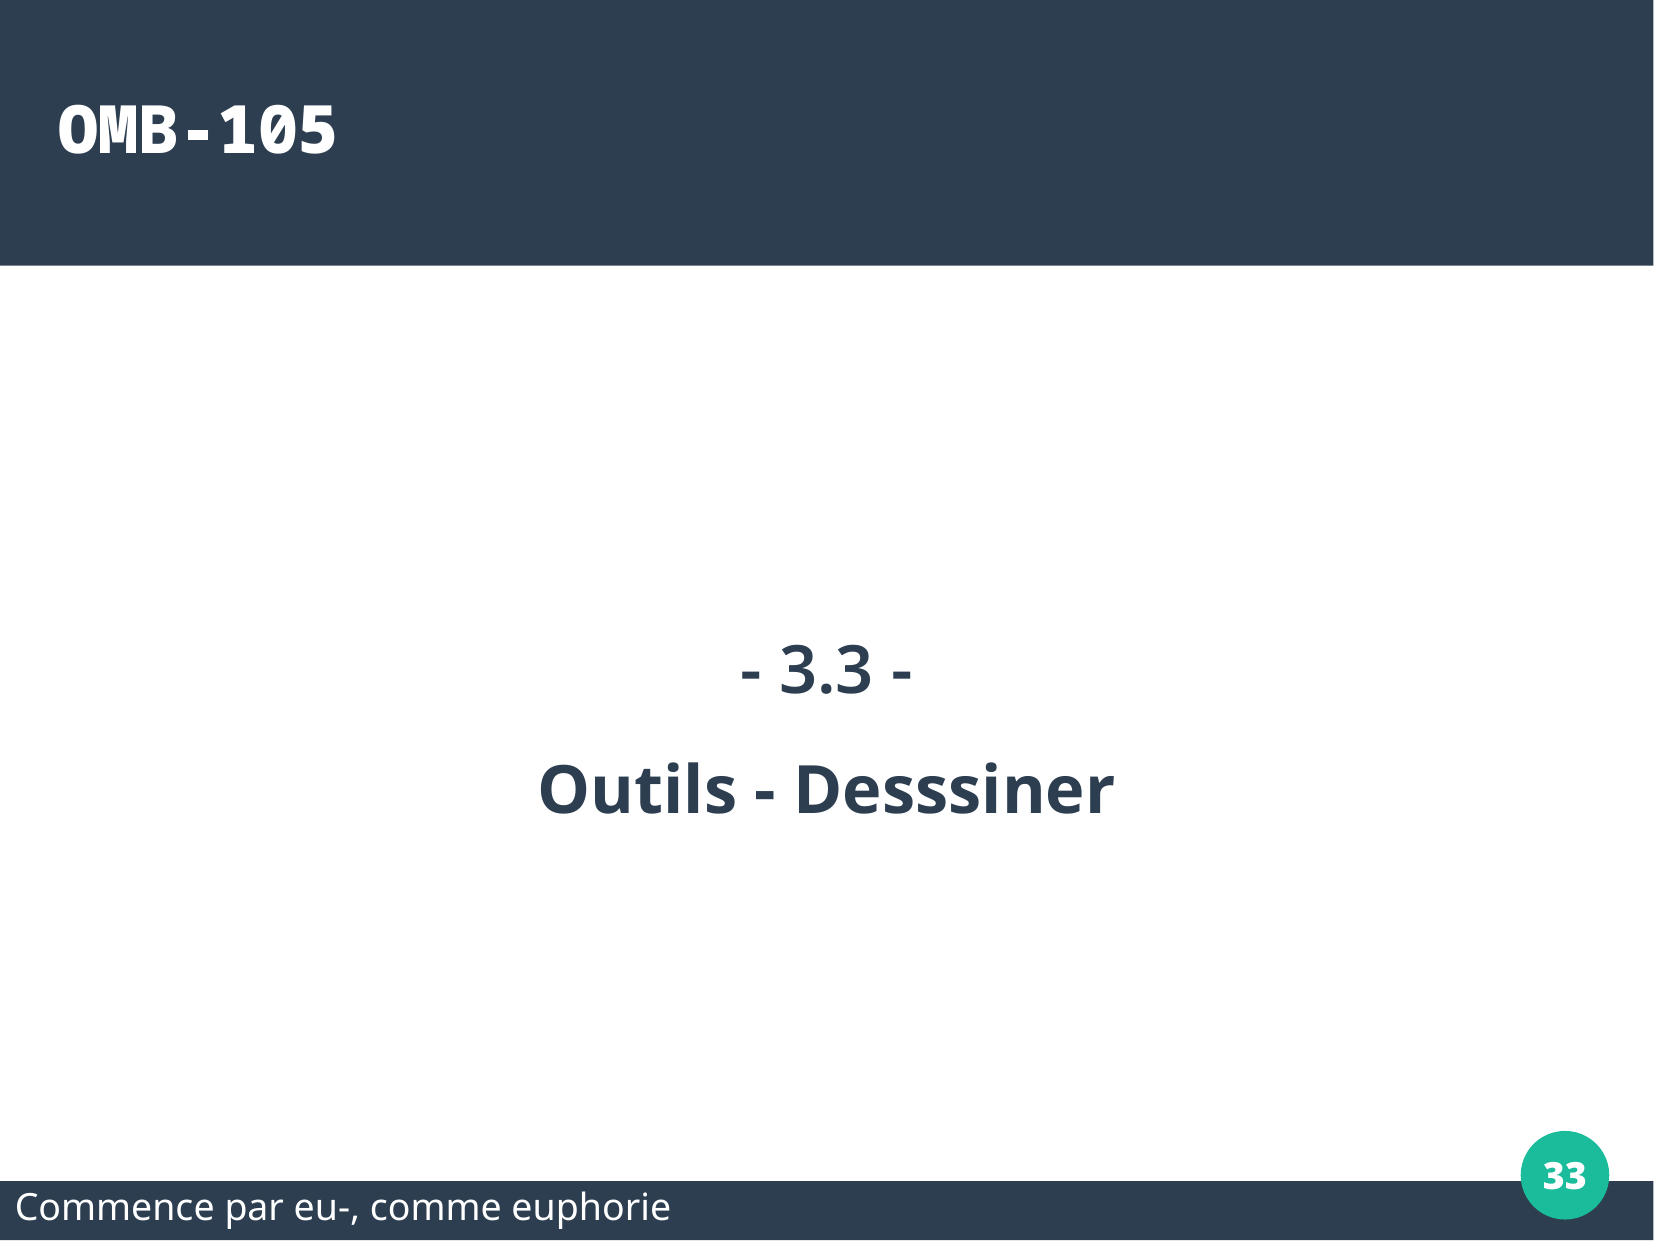

# OMB-105
- 3.3 -
Outils - Desssiner
33
Commence par eu-, comme euphorie